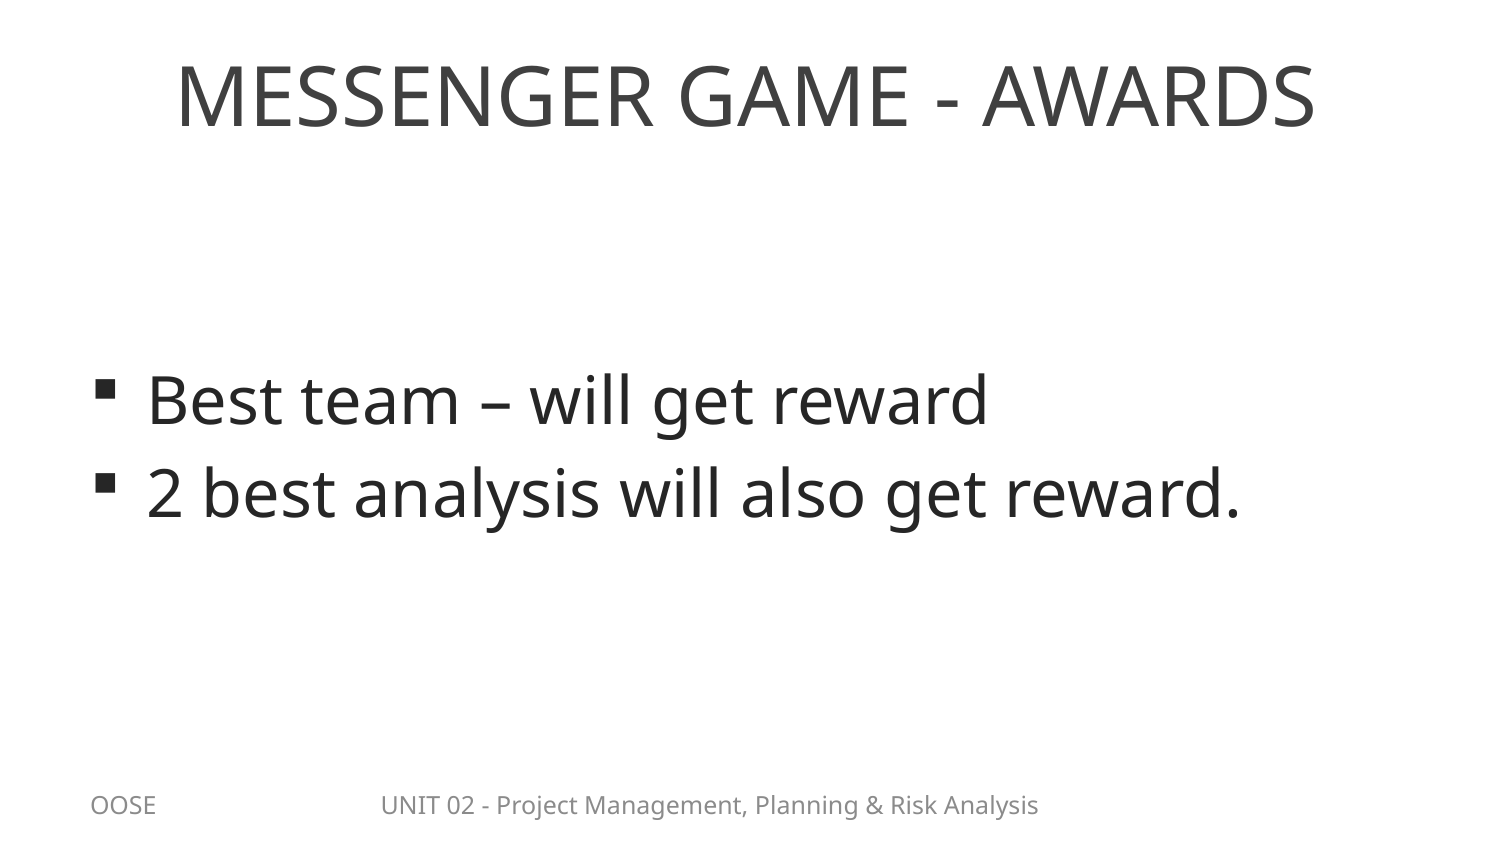

# Messenger game - awards
Best team – will get reward
2 best analysis will also get reward.
OOSE
UNIT 02 - Project Management, Planning & Risk Analysis